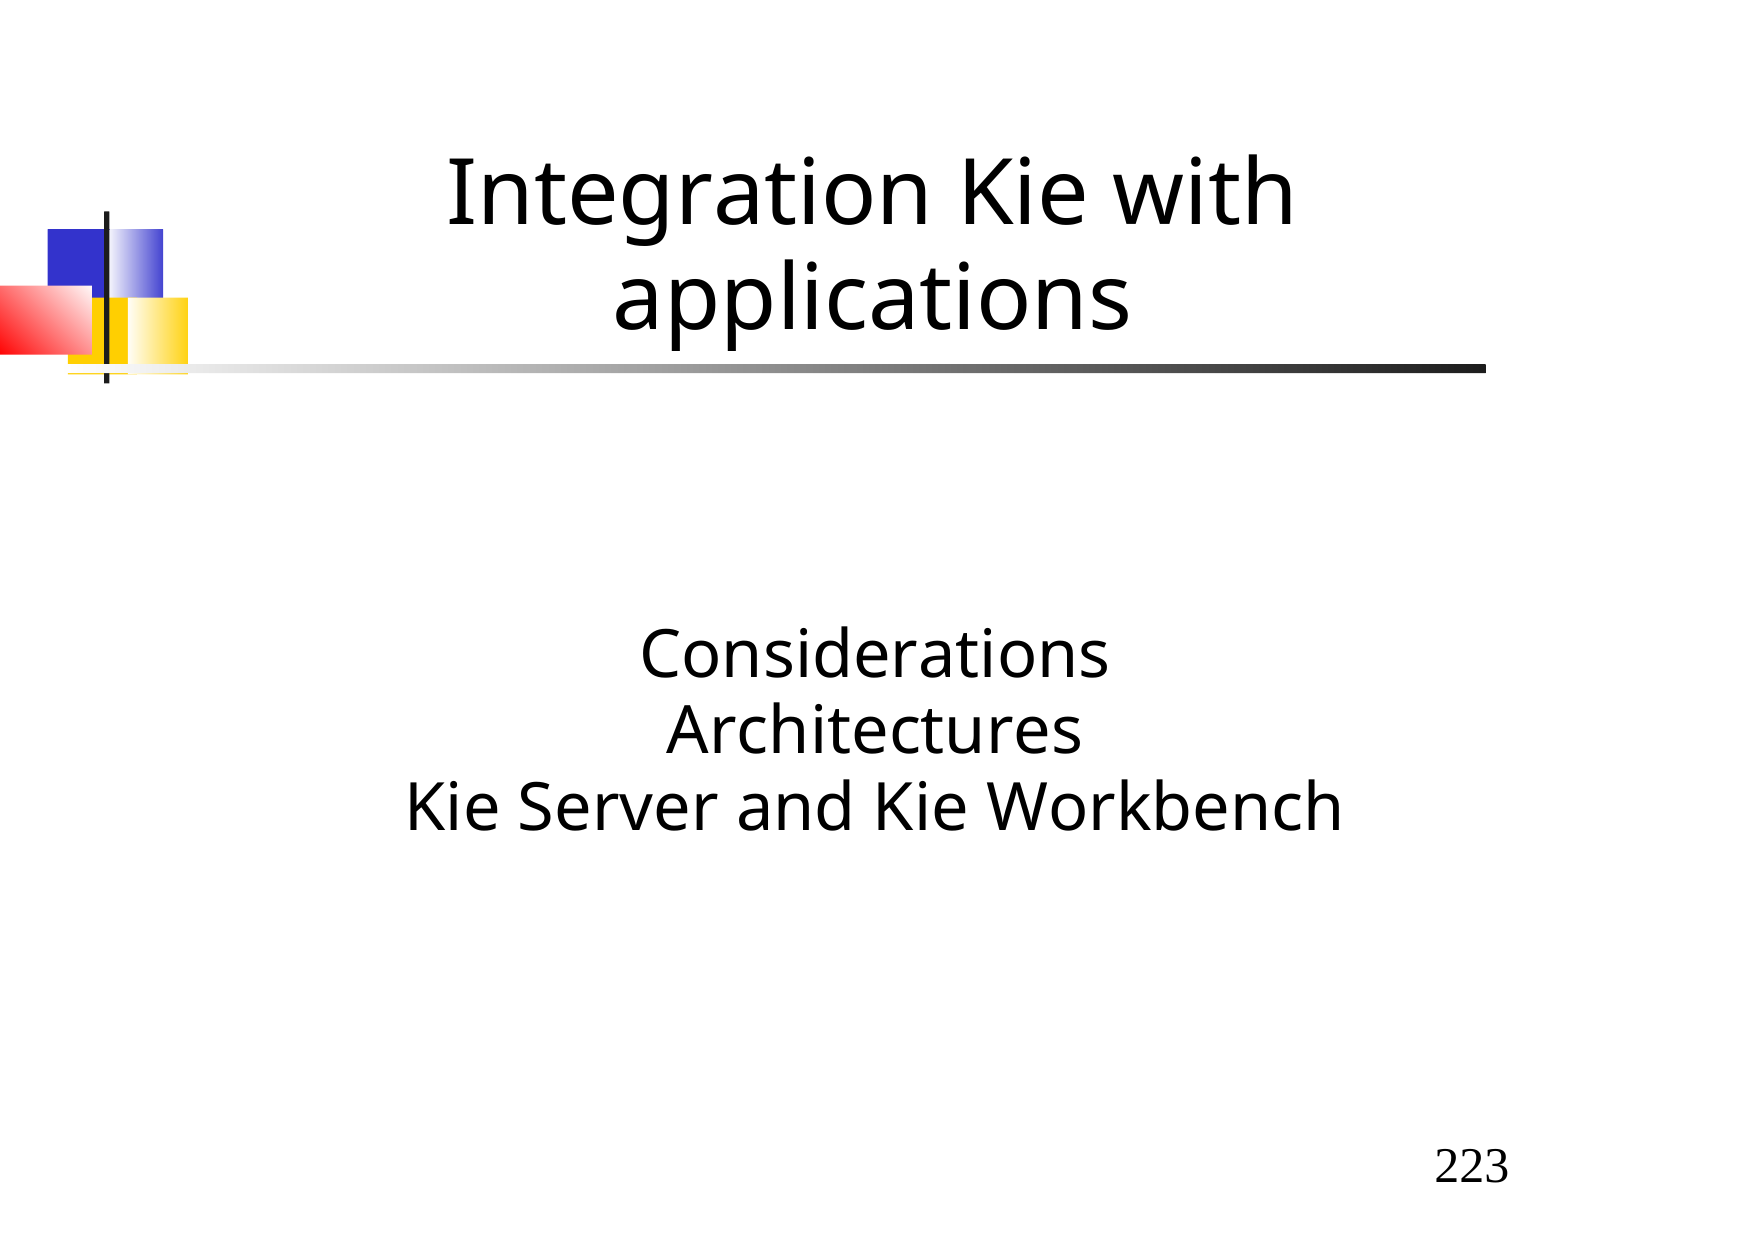

# Integration Kie with applications
Considerations
Architectures
Kie Server and Kie Workbench